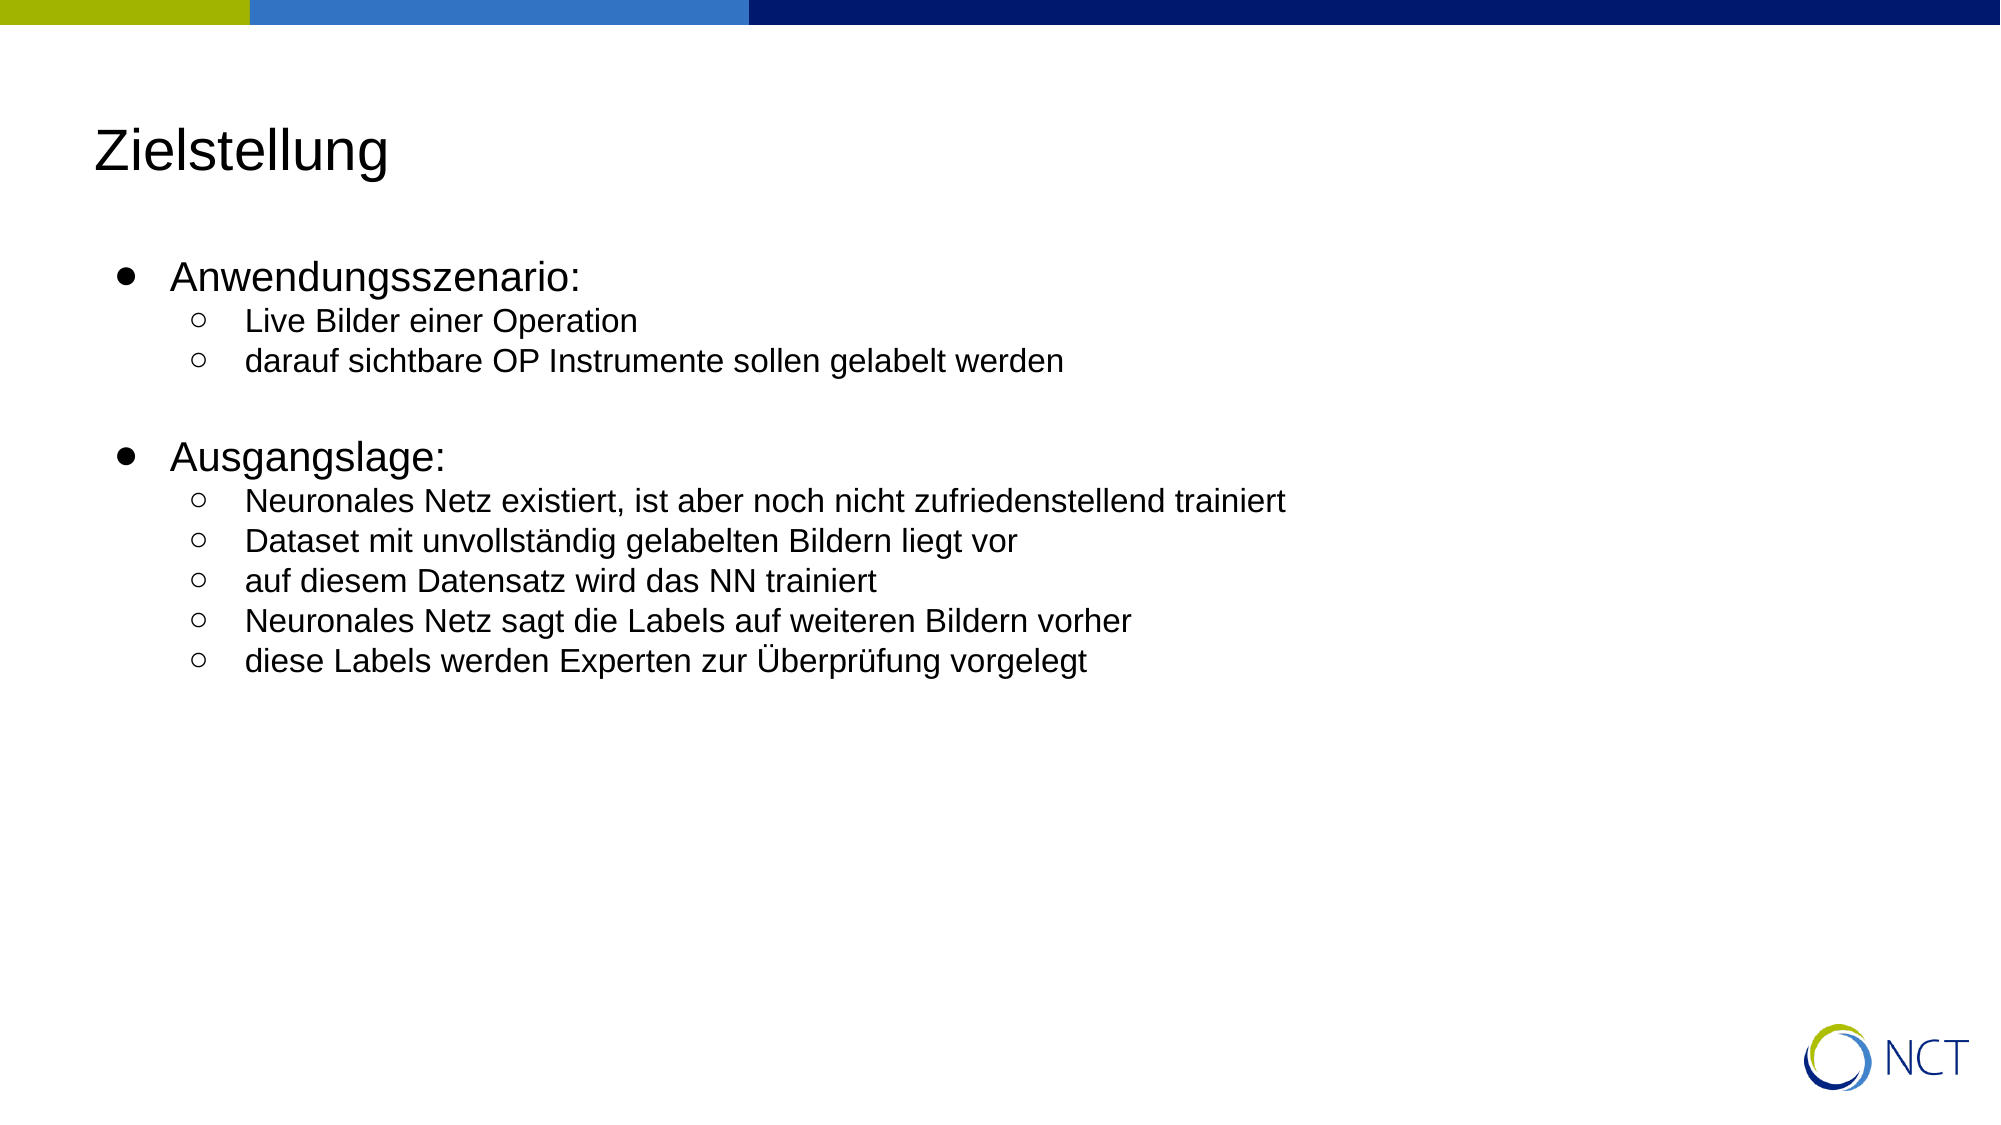

# Zielstellung
Anwendungsszenario:
Live Bilder einer Operation
darauf sichtbare OP Instrumente sollen gelabelt werden
Ausgangslage:
Neuronales Netz existiert, ist aber noch nicht zufriedenstellend trainiert
Dataset mit unvollständig gelabelten Bildern liegt vor
auf diesem Datensatz wird das NN trainiert
Neuronales Netz sagt die Labels auf weiteren Bildern vorher
diese Labels werden Experten zur Überprüfung vorgelegt